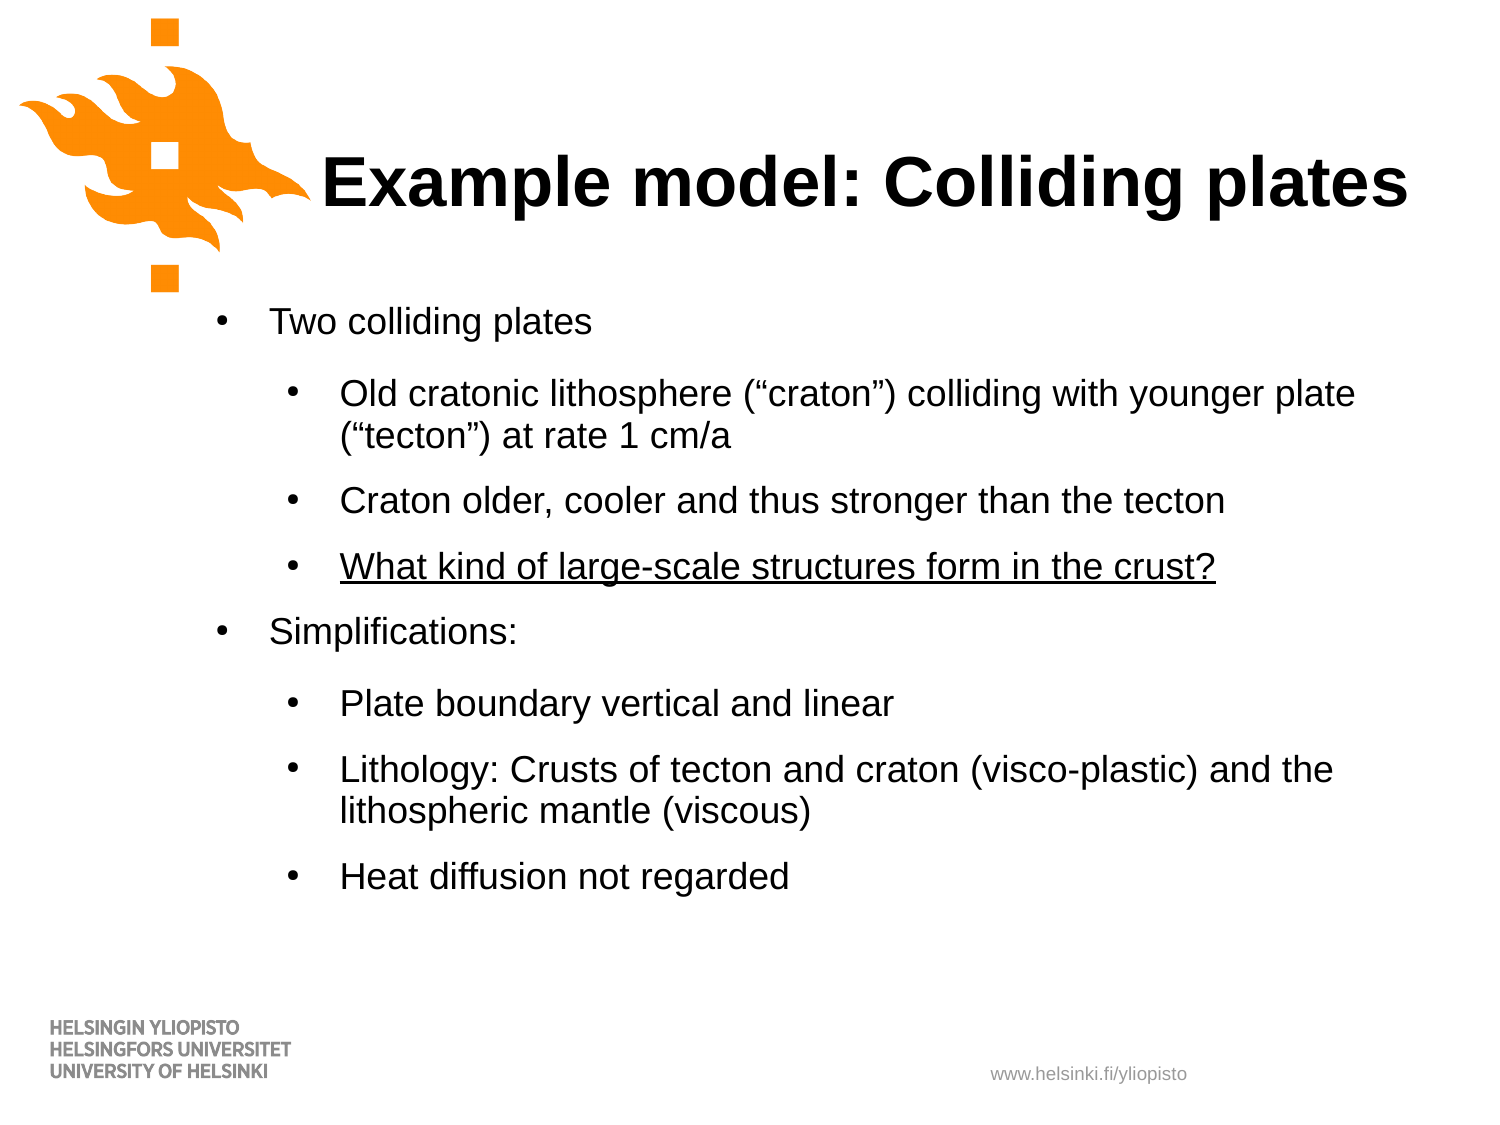

# Example model: Colliding plates
Two colliding plates
Old cratonic lithosphere (“craton”) colliding with younger plate (“tecton”) at rate 1 cm/a
Craton older, cooler and thus stronger than the tecton
What kind of large-scale structures form in the crust?
Simplifications:
Plate boundary vertical and linear
Lithology: Crusts of tecton and craton (visco-plastic) and the lithospheric mantle (viscous)
Heat diffusion not regarded